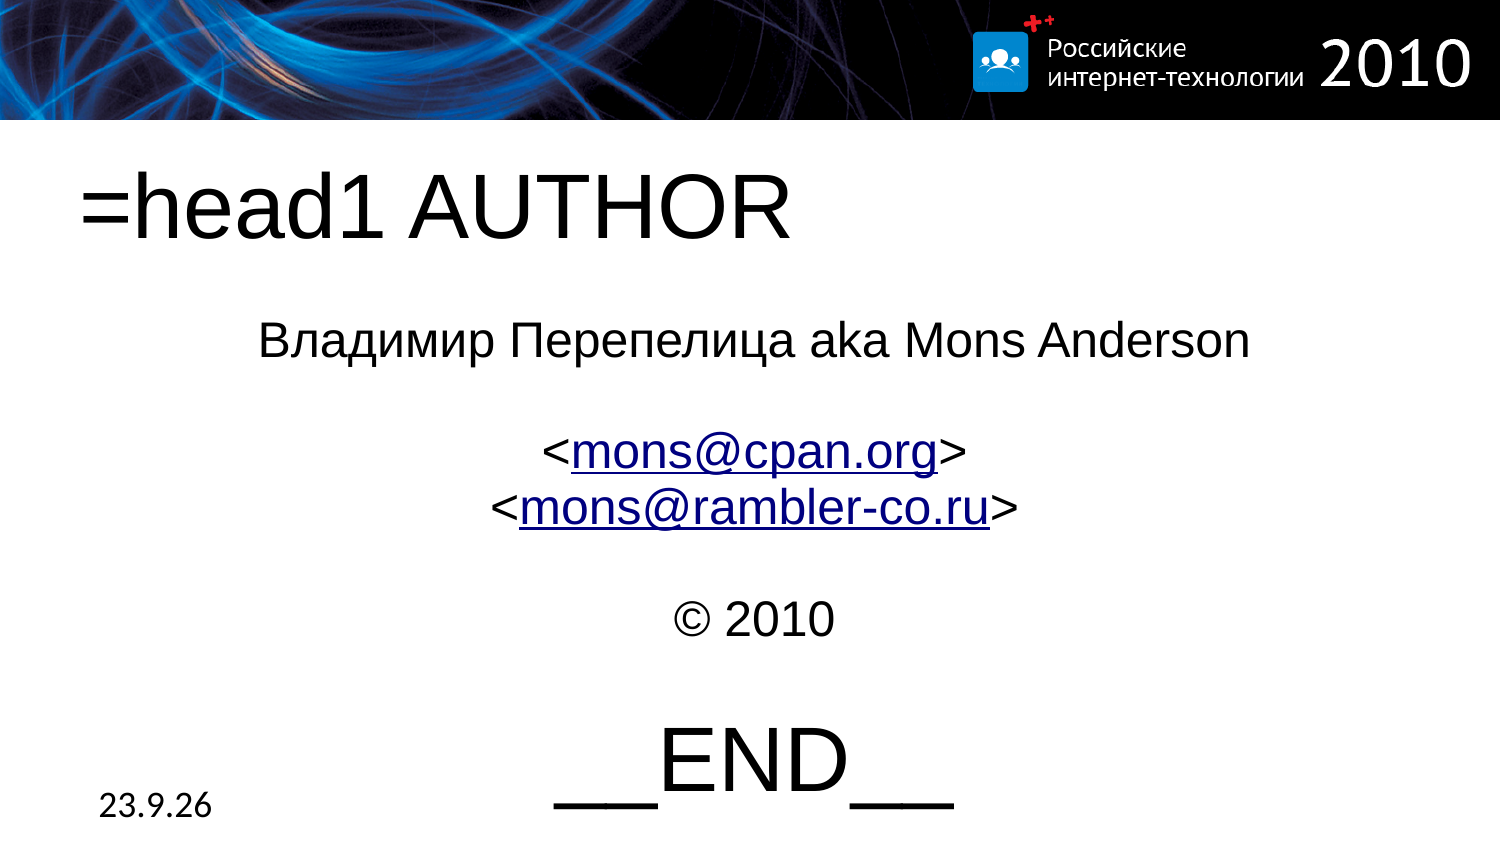

# =head1 AUTHOR
Владимир Перепелица aka Mons Anderson
<mons@cpan.org>
<mons@rambler-co.ru>
© 2010
__END__